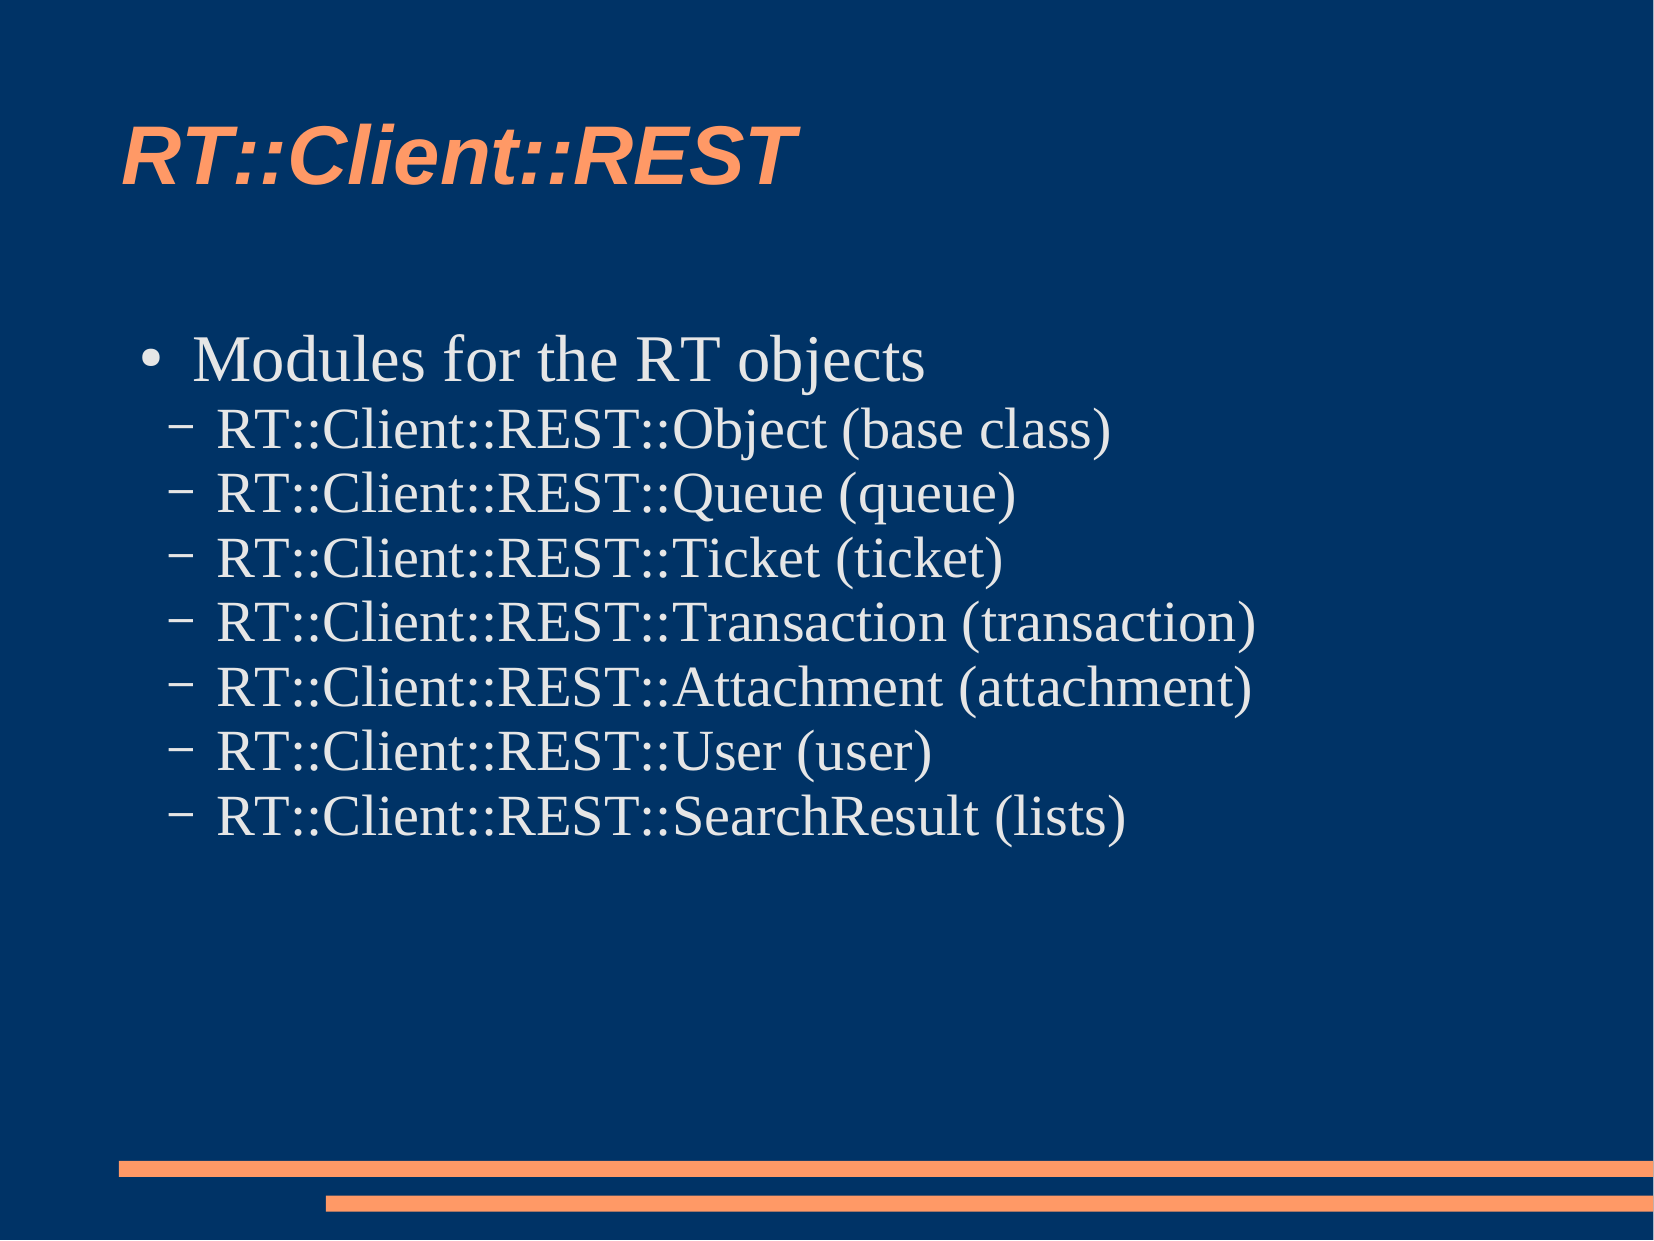

# RT::Client::REST
Modules for the RT objects
RT::Client::REST::Object (base class)
RT::Client::REST::Queue (queue)
RT::Client::REST::Ticket (ticket)
RT::Client::REST::Transaction (transaction)
RT::Client::REST::Attachment (attachment)
RT::Client::REST::User (user)
RT::Client::REST::SearchResult (lists)